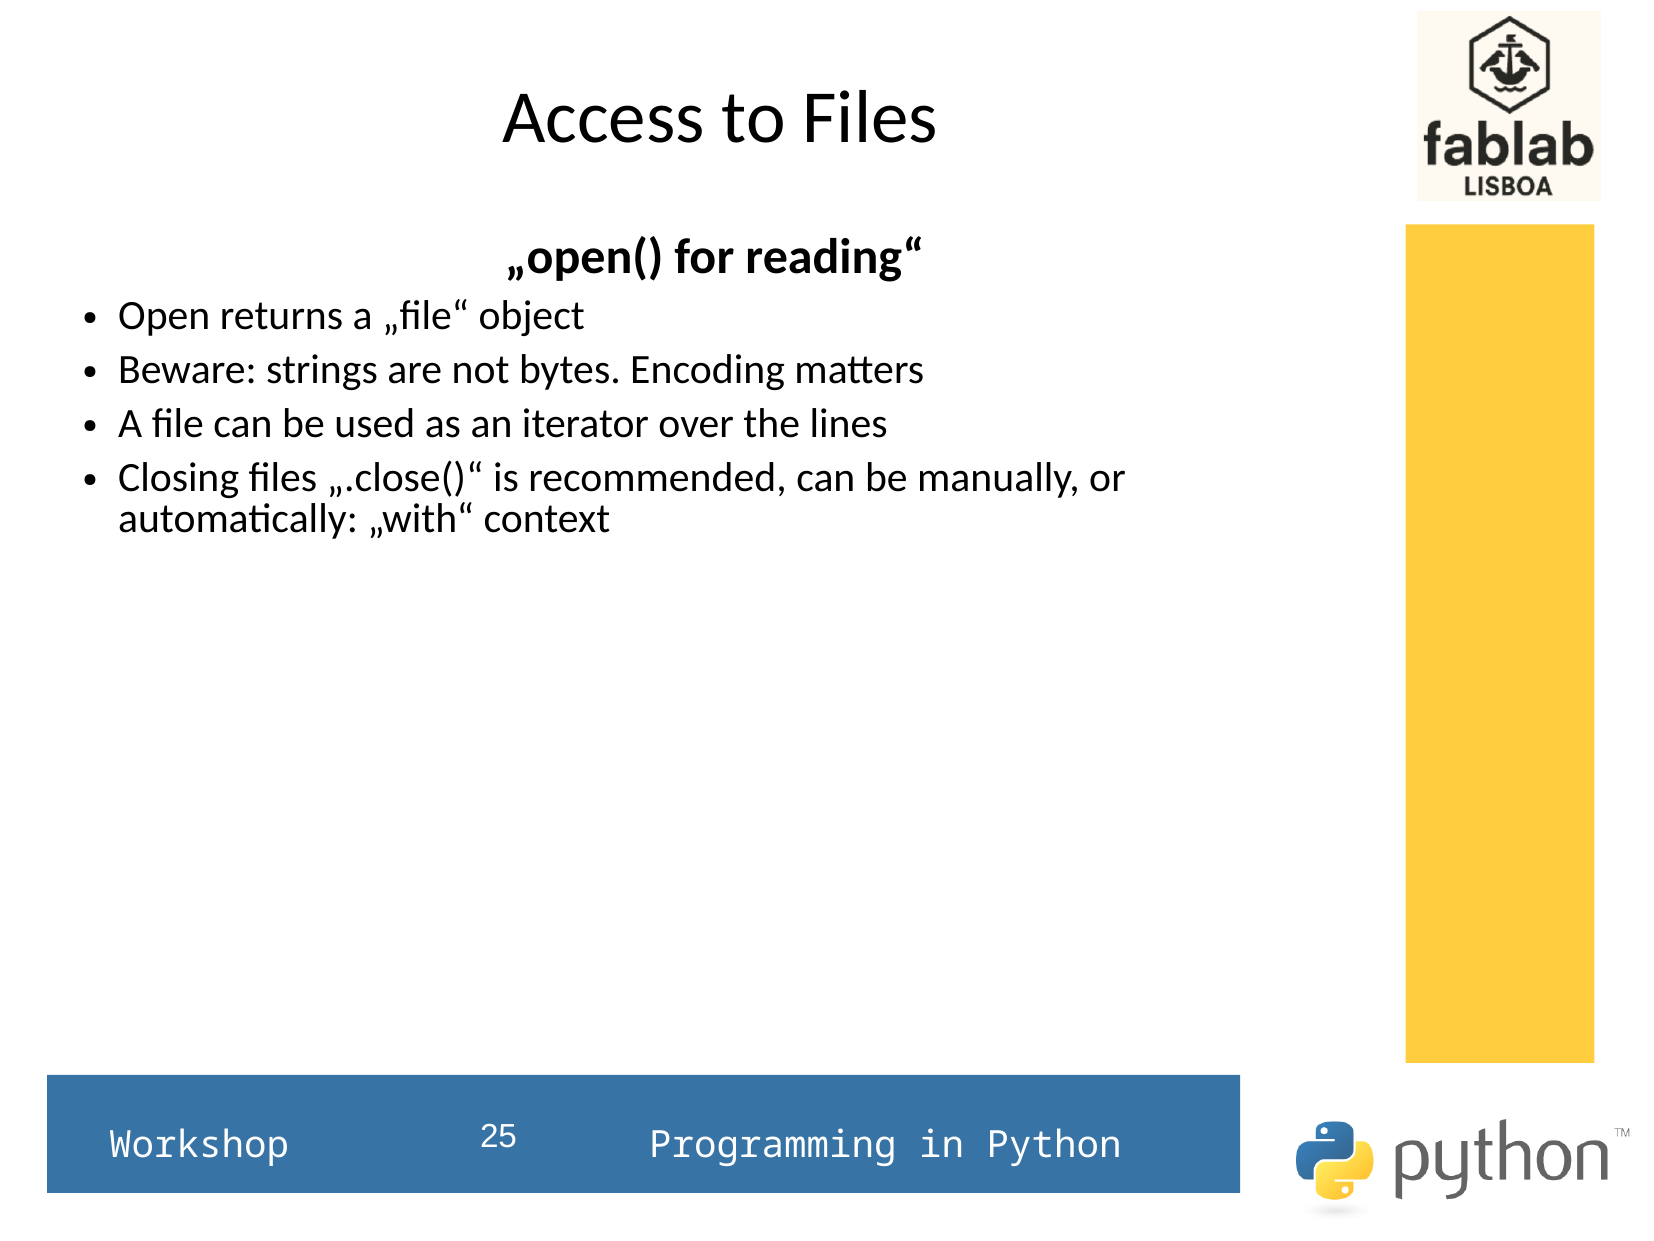

# Access to Files
„open() for reading“
Open returns a „file“ object
Beware: strings are not bytes. Encoding matters
A file can be used as an iterator over the lines
Closing files „.close()“ is recommended, can be manually, or
automatically: „with“ context
Workshop Programming in Python